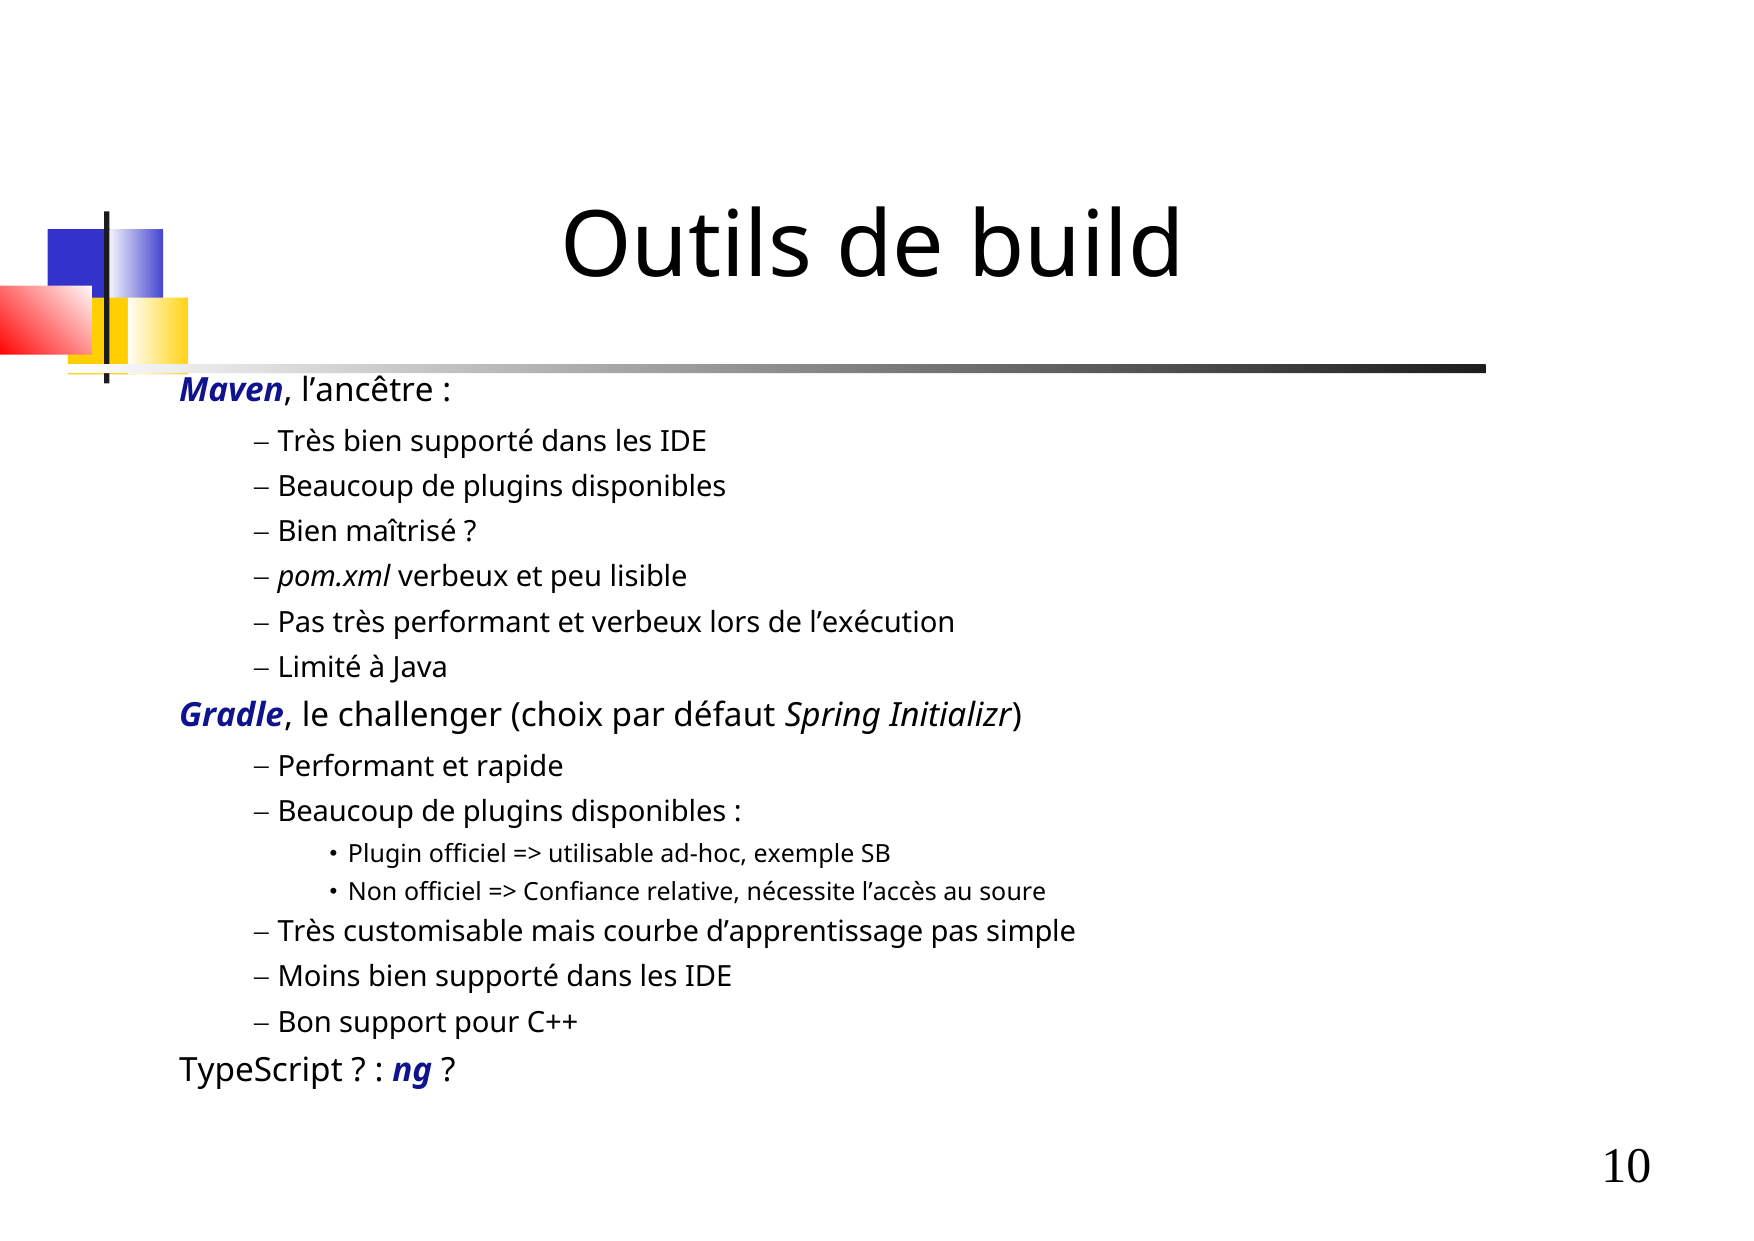

# Outils de build
Maven, l’ancêtre :
Très bien supporté dans les IDE
Beaucoup de plugins disponibles
Bien maîtrisé ?
pom.xml verbeux et peu lisible
Pas très performant et verbeux lors de l’exécution
Limité à Java
Gradle, le challenger (choix par défaut Spring Initializr)
Performant et rapide
Beaucoup de plugins disponibles :
Plugin officiel => utilisable ad-hoc, exemple SB
Non officiel => Confiance relative, nécessite l’accès au soure
Très customisable mais courbe d’apprentissage pas simple
Moins bien supporté dans les IDE
Bon support pour C++
TypeScript ? : ng ?